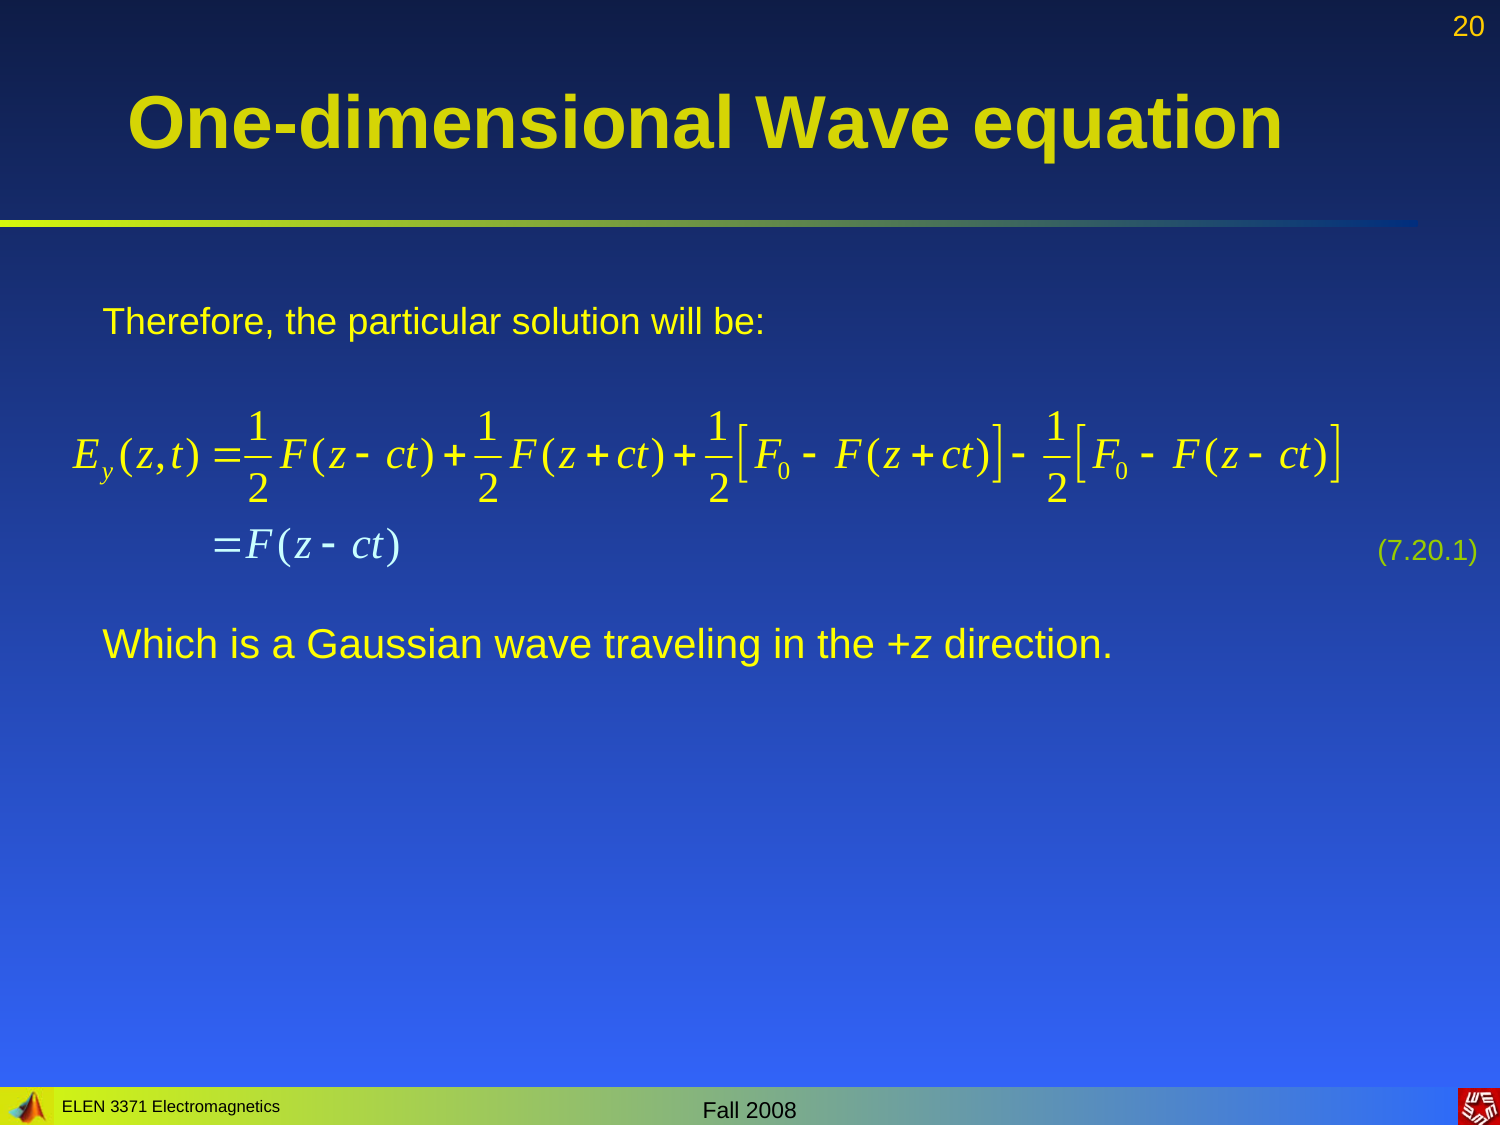

# One-dimensional Wave equation
Therefore, the particular solution will be:
(7.20.1)
Which is a Gaussian wave traveling in the +z direction.